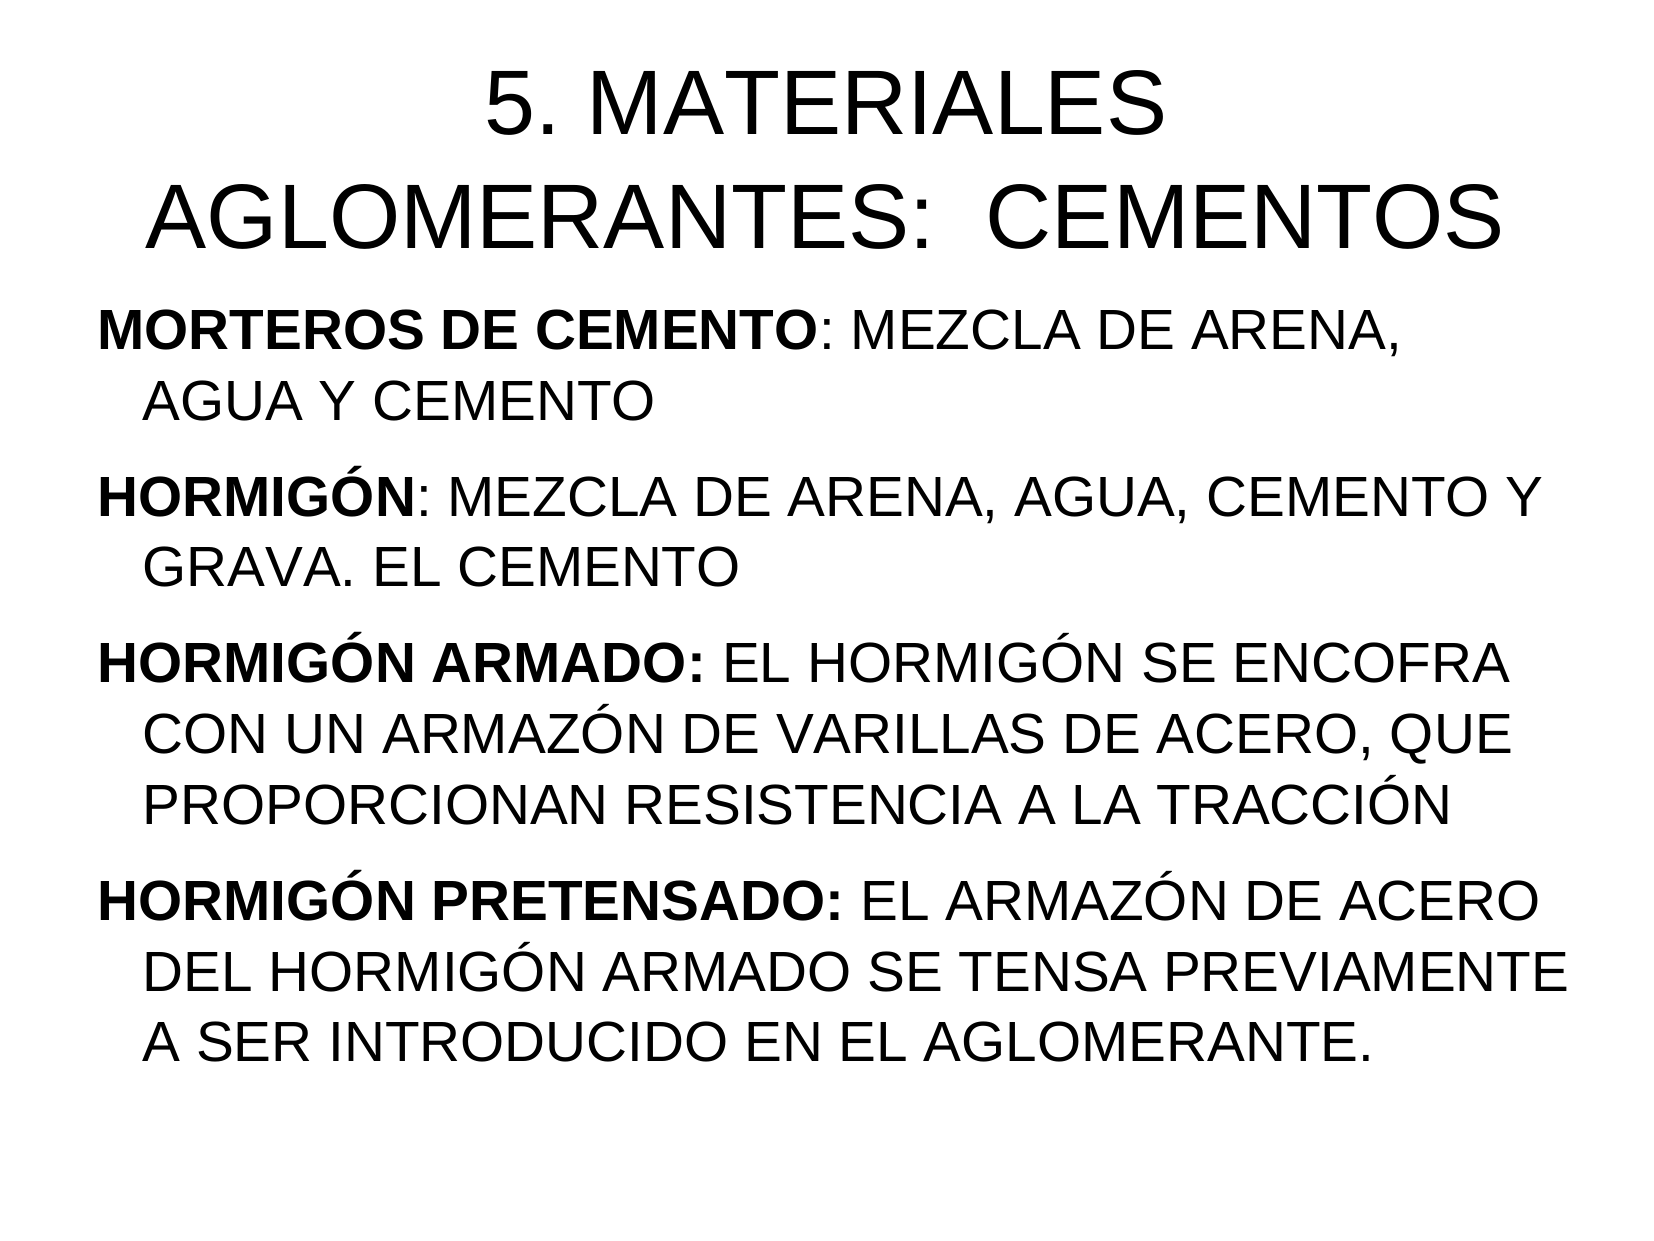

5. MATERIALES AGLOMERANTES: CEMENTOS
# MORTEROS DE CEMENTO: MEZCLA DE ARENA, AGUA Y CEMENTO
HORMIGÓN: MEZCLA DE ARENA, AGUA, CEMENTO Y GRAVA. EL CEMENTO
HORMIGÓN ARMADO: EL HORMIGÓN SE ENCOFRA CON UN ARMAZÓN DE VARILLAS DE ACERO, QUE PROPORCIONAN RESISTENCIA A LA TRACCIÓN
HORMIGÓN PRETENSADO: EL ARMAZÓN DE ACERO DEL HORMIGÓN ARMADO SE TENSA PREVIAMENTE A SER INTRODUCIDO EN EL AGLOMERANTE.